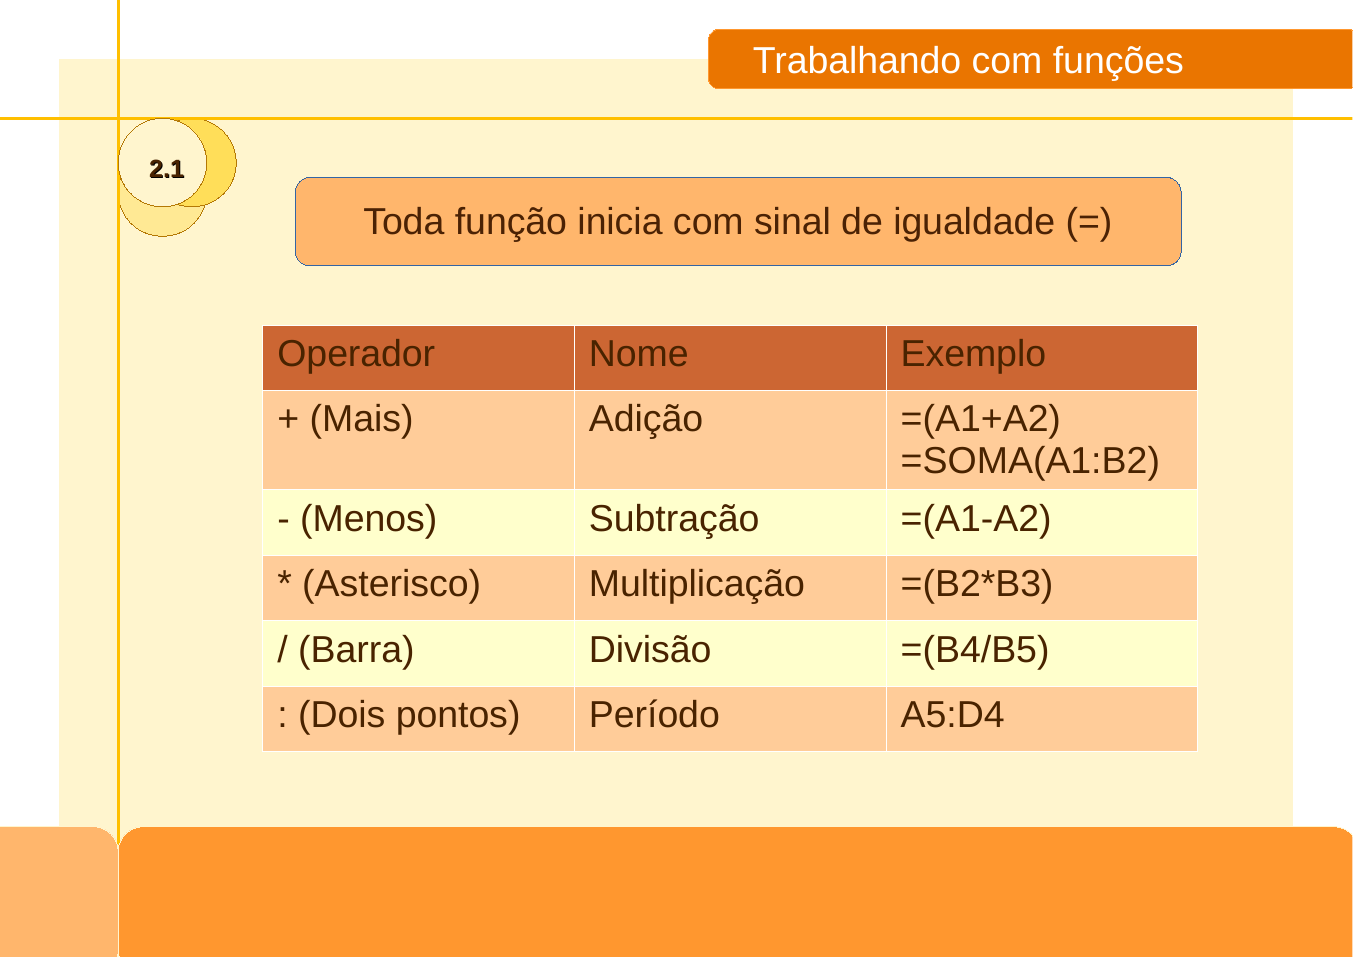

Trabalhando com funções
2.1
Toda função inicia com sinal de igualdade (=)
| Operador | Nome | Exemplo |
| --- | --- | --- |
| + (Mais) | Adição | =(A1+A2) =SOMA(A1:B2) |
| - (Menos) | Subtração | =(A1-A2) |
| \* (Asterisco) | Multiplicação | =(B2\*B3) |
| / (Barra) | Divisão | =(B4/B5) |
| : (Dois pontos) | Período | A5:D4 |